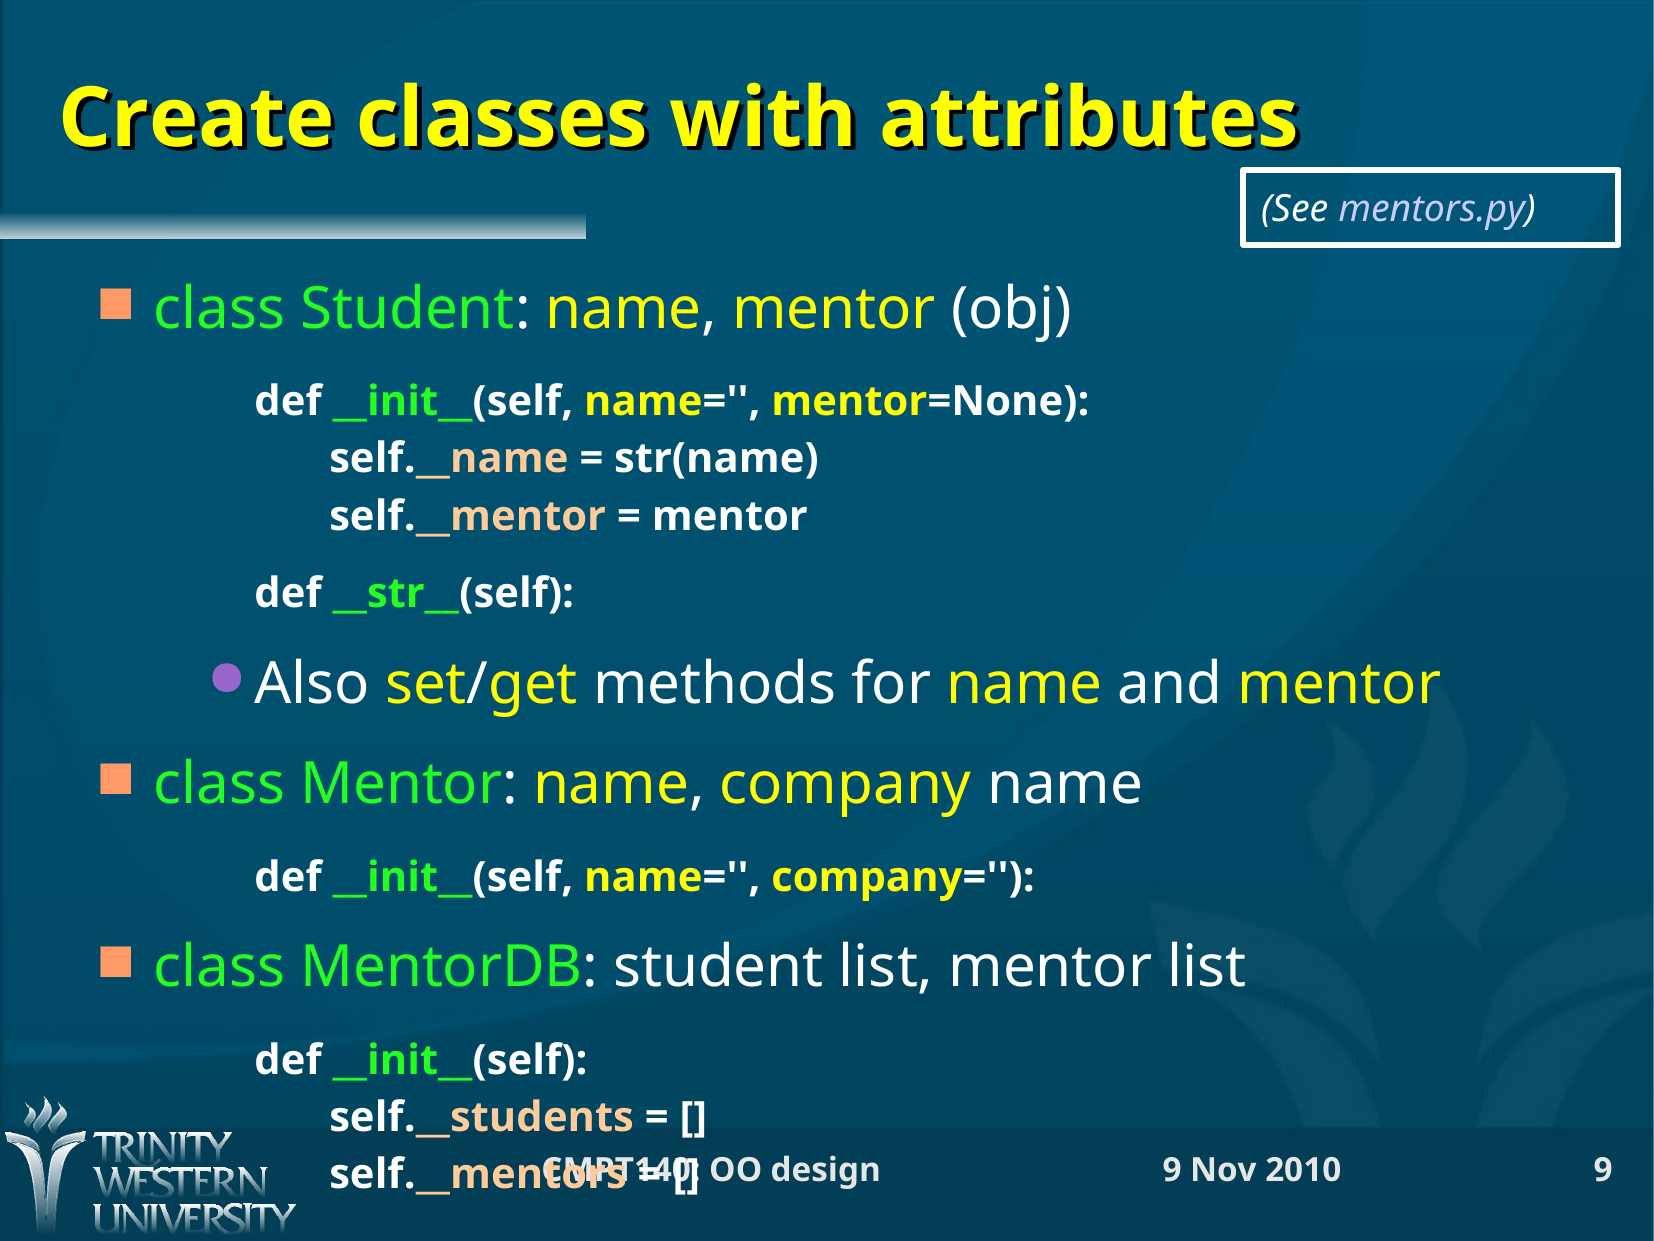

# Create classes with attributes
(See mentors.py)
class Student: name, mentor (obj)
def __init__(self, name='', mentor=None):
	self.__name = str(name)
	self.__mentor = mentor
def __str__(self):
Also set/get methods for name and mentor
class Mentor: name, company name
def __init__(self, name='', company=''):
class MentorDB: student list, mentor list
def __init__(self):
	self.__students = []
	self.__mentors = []
CMPT140: OO design
9 Nov 2010
9